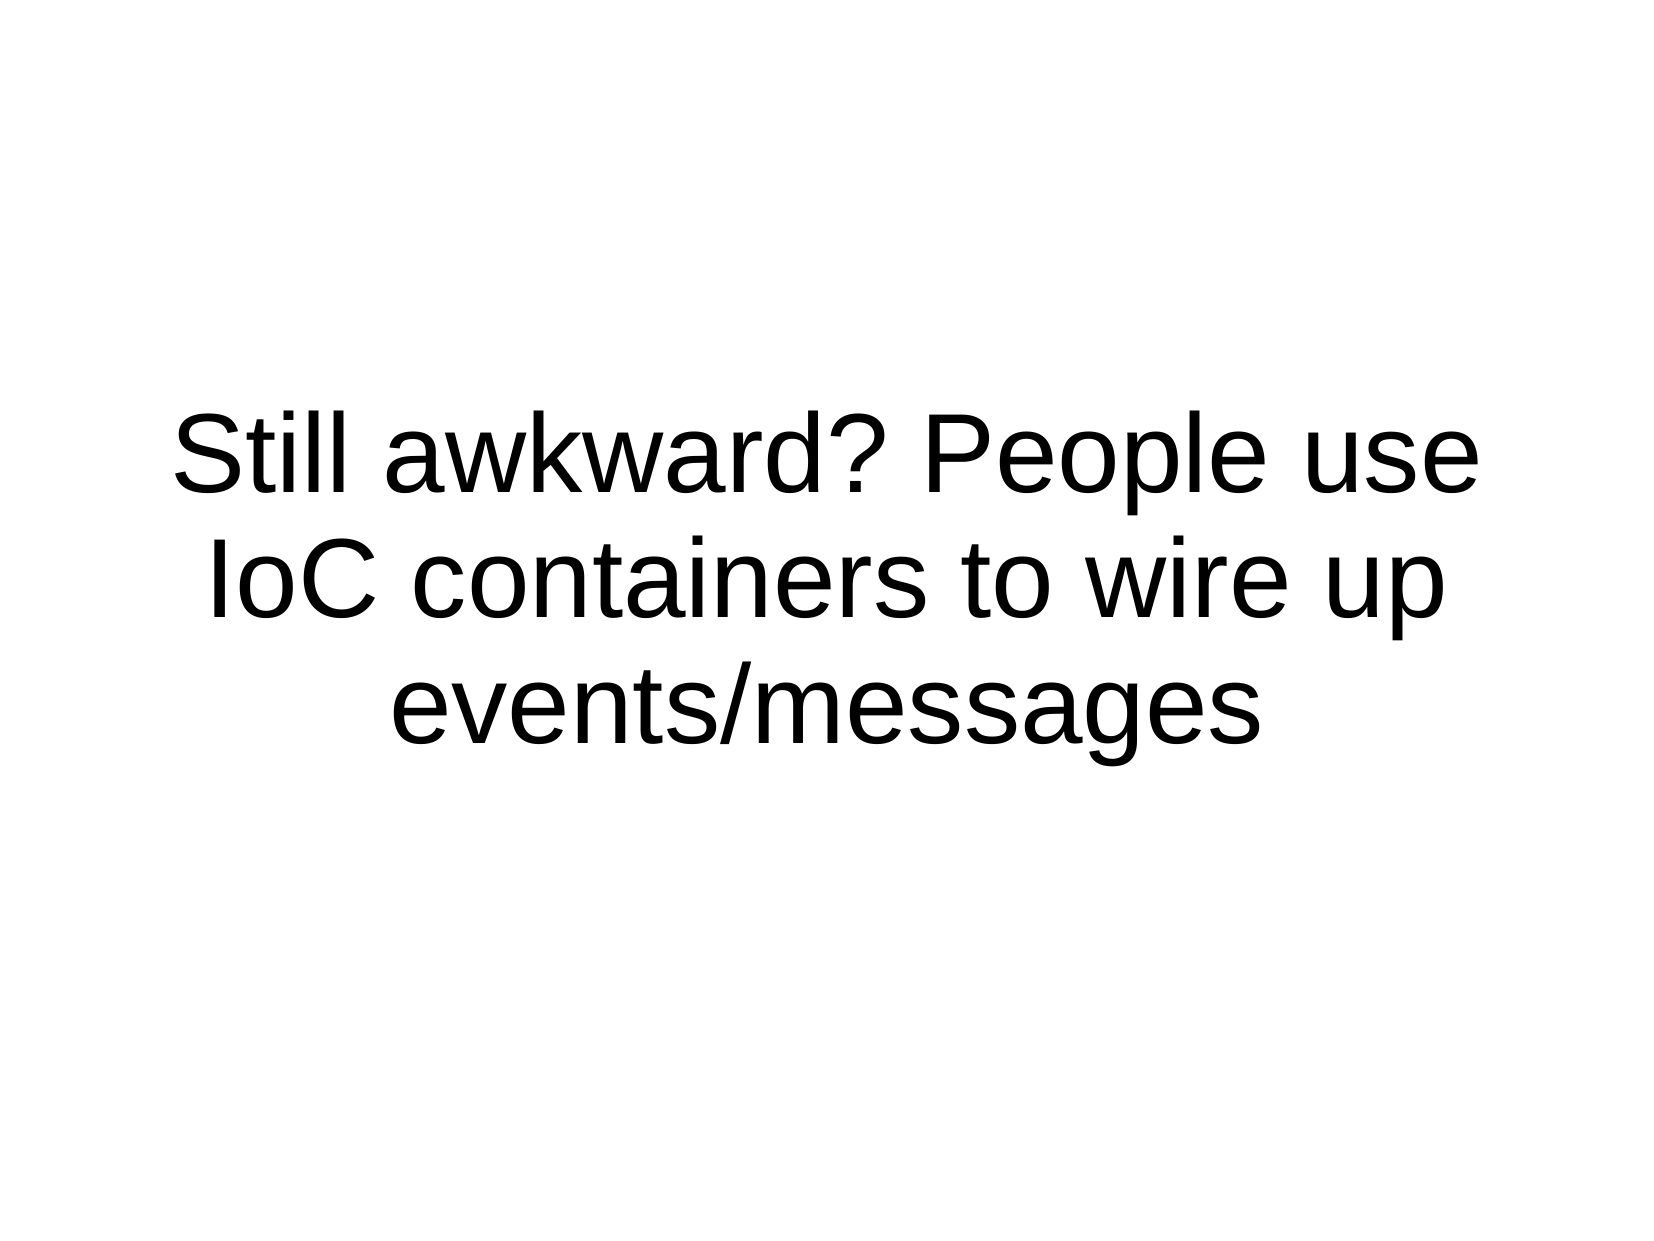

# Still awkward? People use IoC containers to wire up events/messages